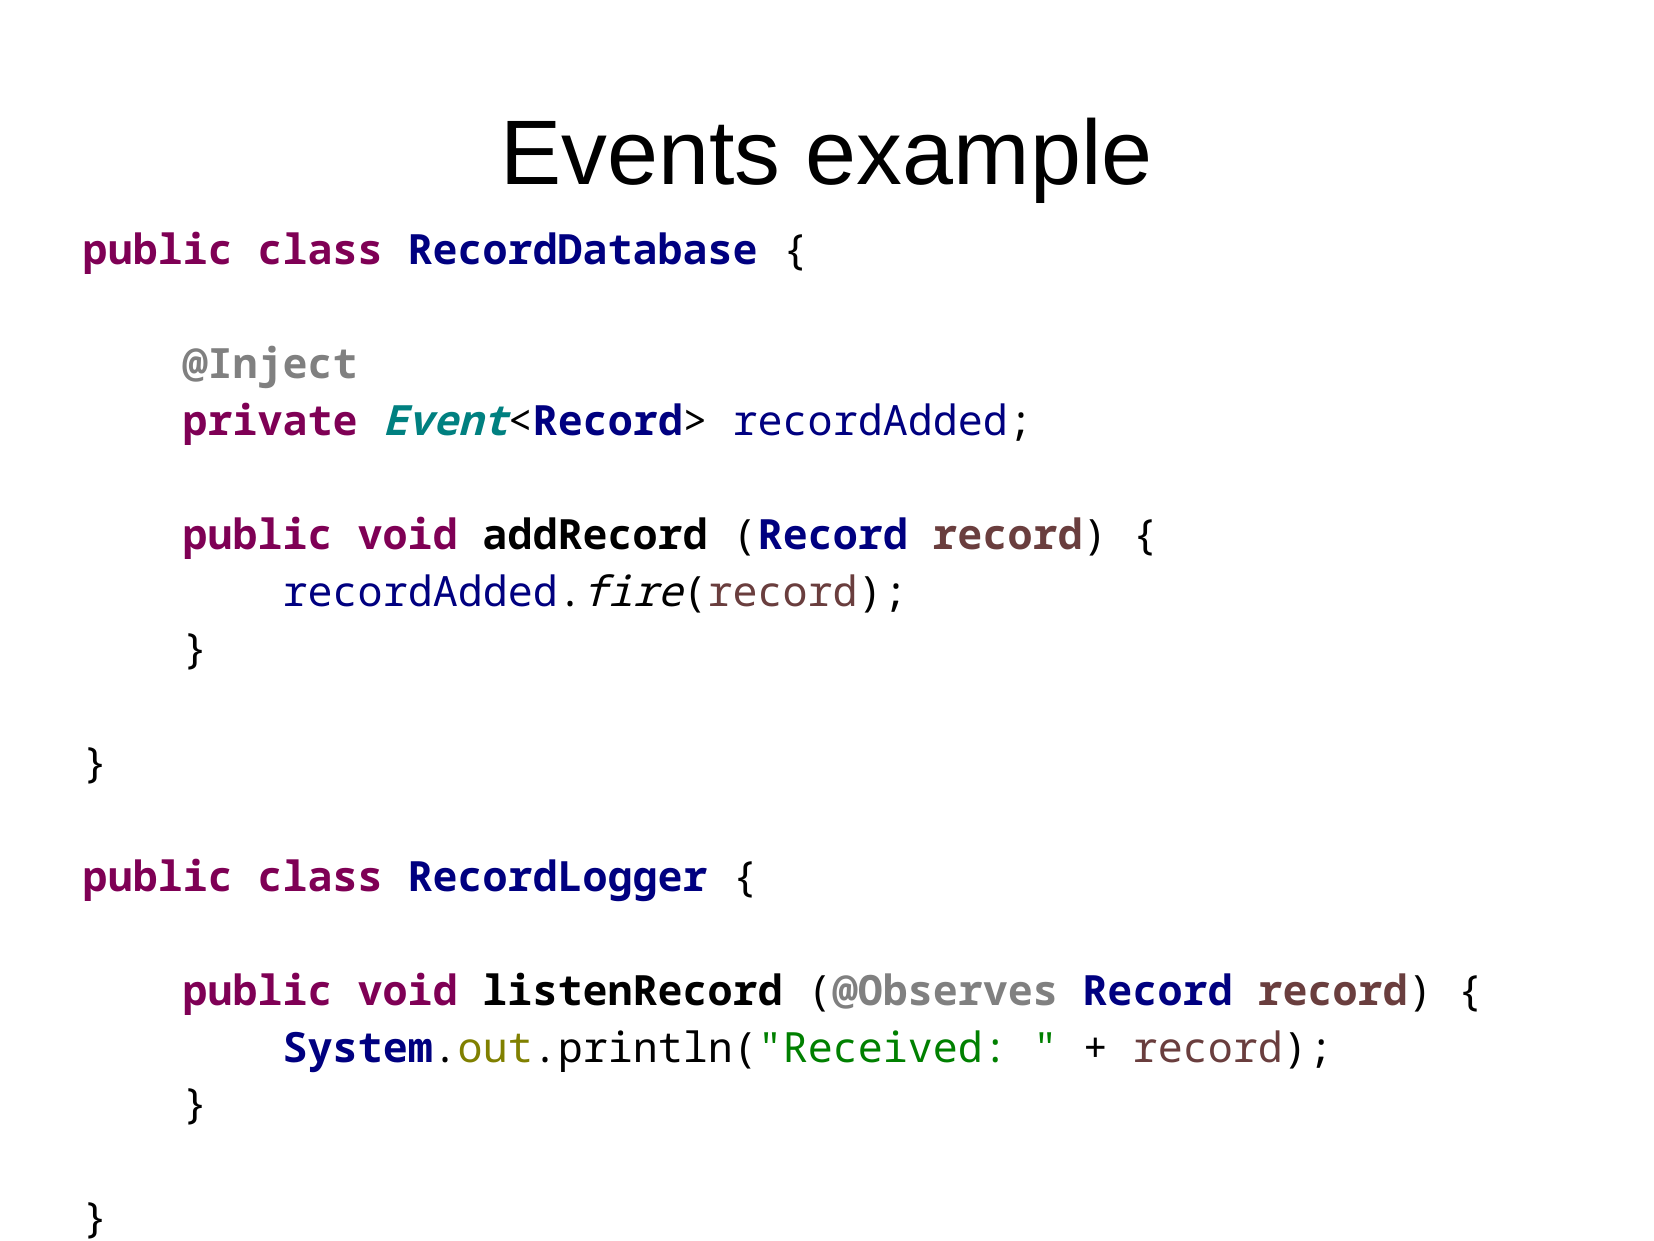

# Events example
public class RecordDatabase {
 @Inject
 private Event<Record> recordAdded;
 public void addRecord (Record record) {
 recordAdded.fire(record);
 }
}
public class RecordLogger {
 public void listenRecord (@Observes Record record) {
 System.out.println("Received: " + record);
 }
}